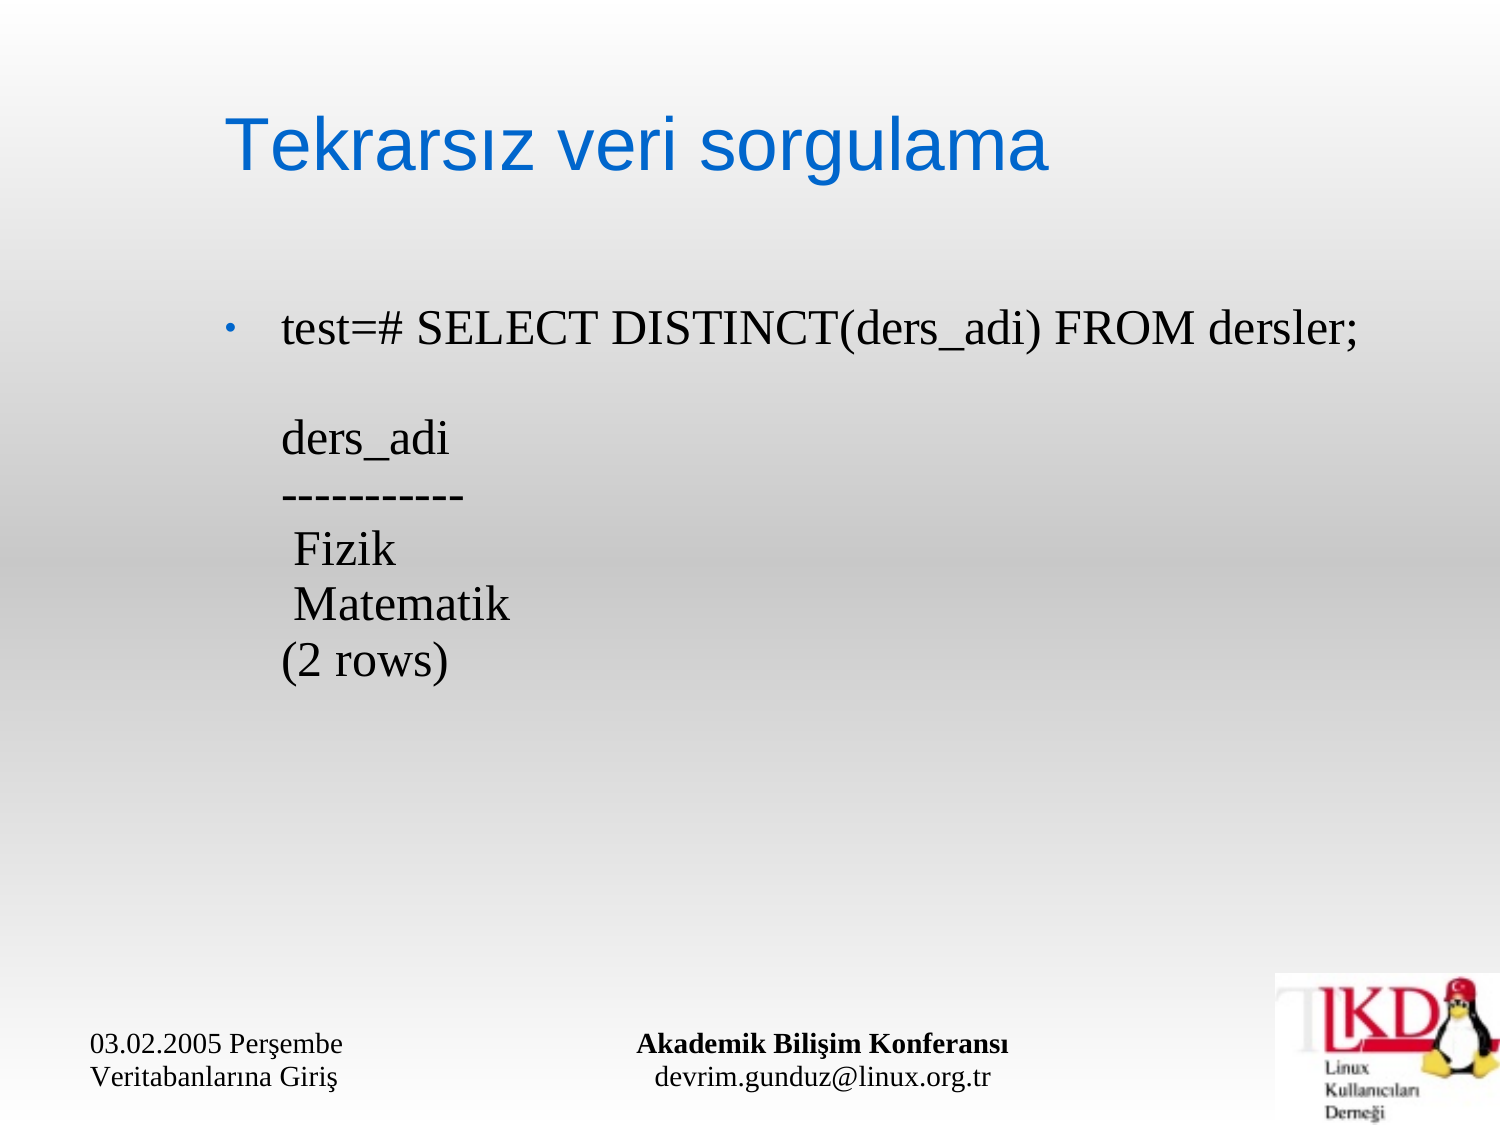

# Tekrarsız veri sorgulama
test=# SELECT DISTINCT(ders_adi) FROM dersler;
ders_adi
-----------
 Fizik
 Matematik
(2 rows)